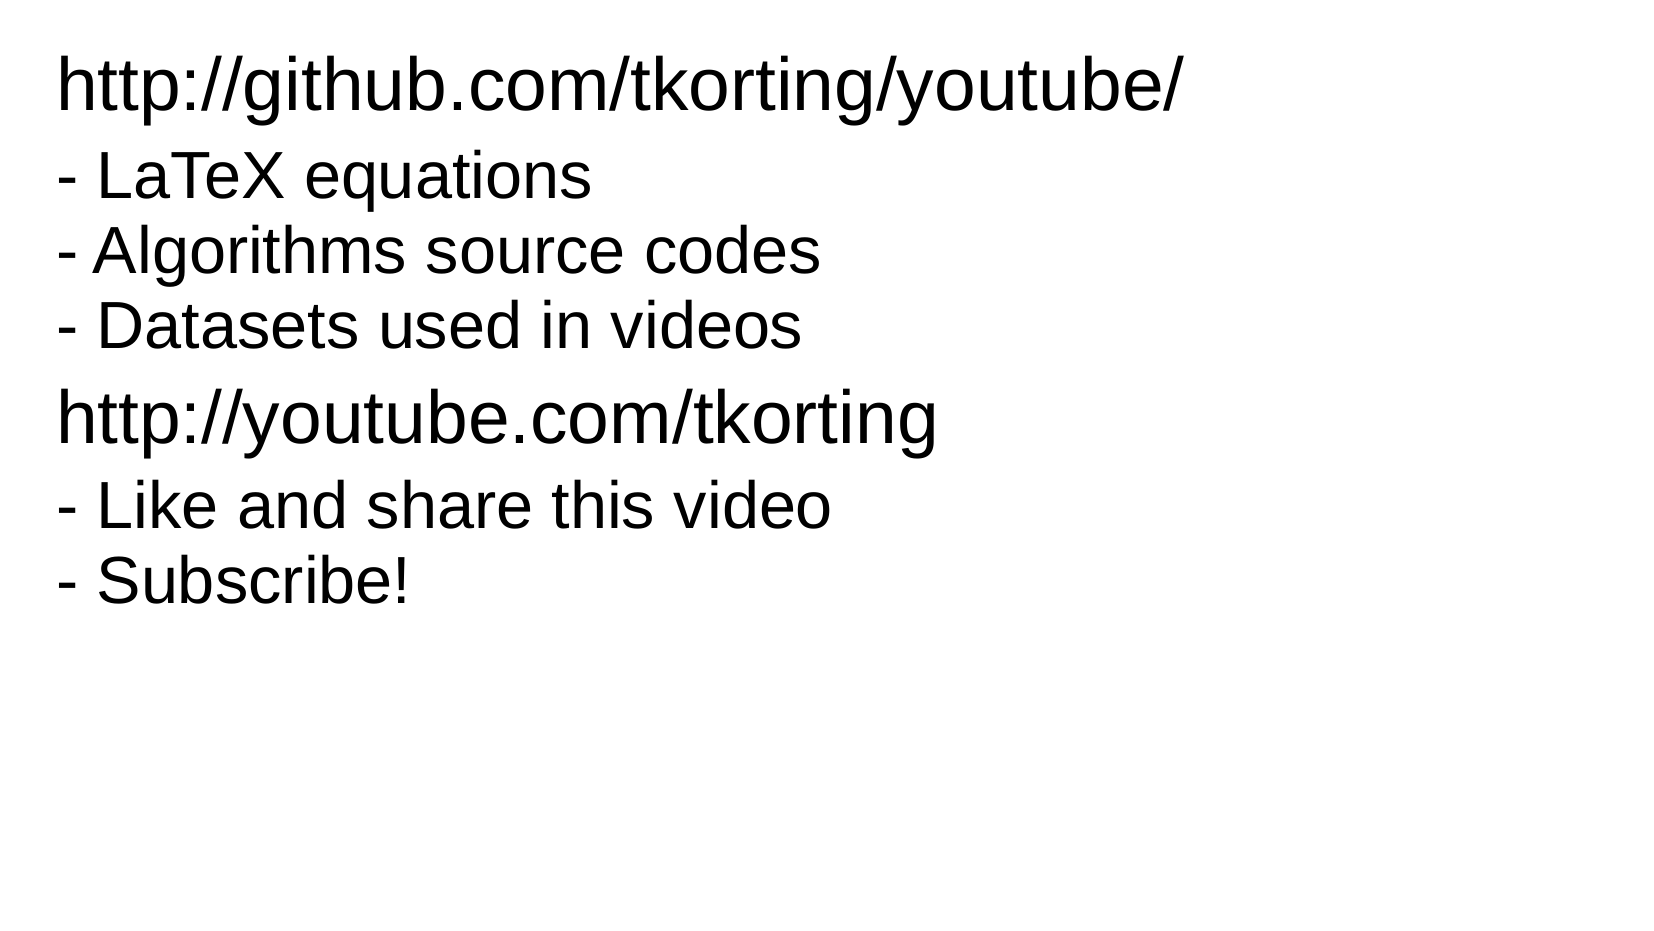

http://github.com/tkorting/youtube/
- LaTeX equations
- Algorithms source codes
- Datasets used in videos
http://youtube.com/tkorting
- Like and share this video
- Subscribe!